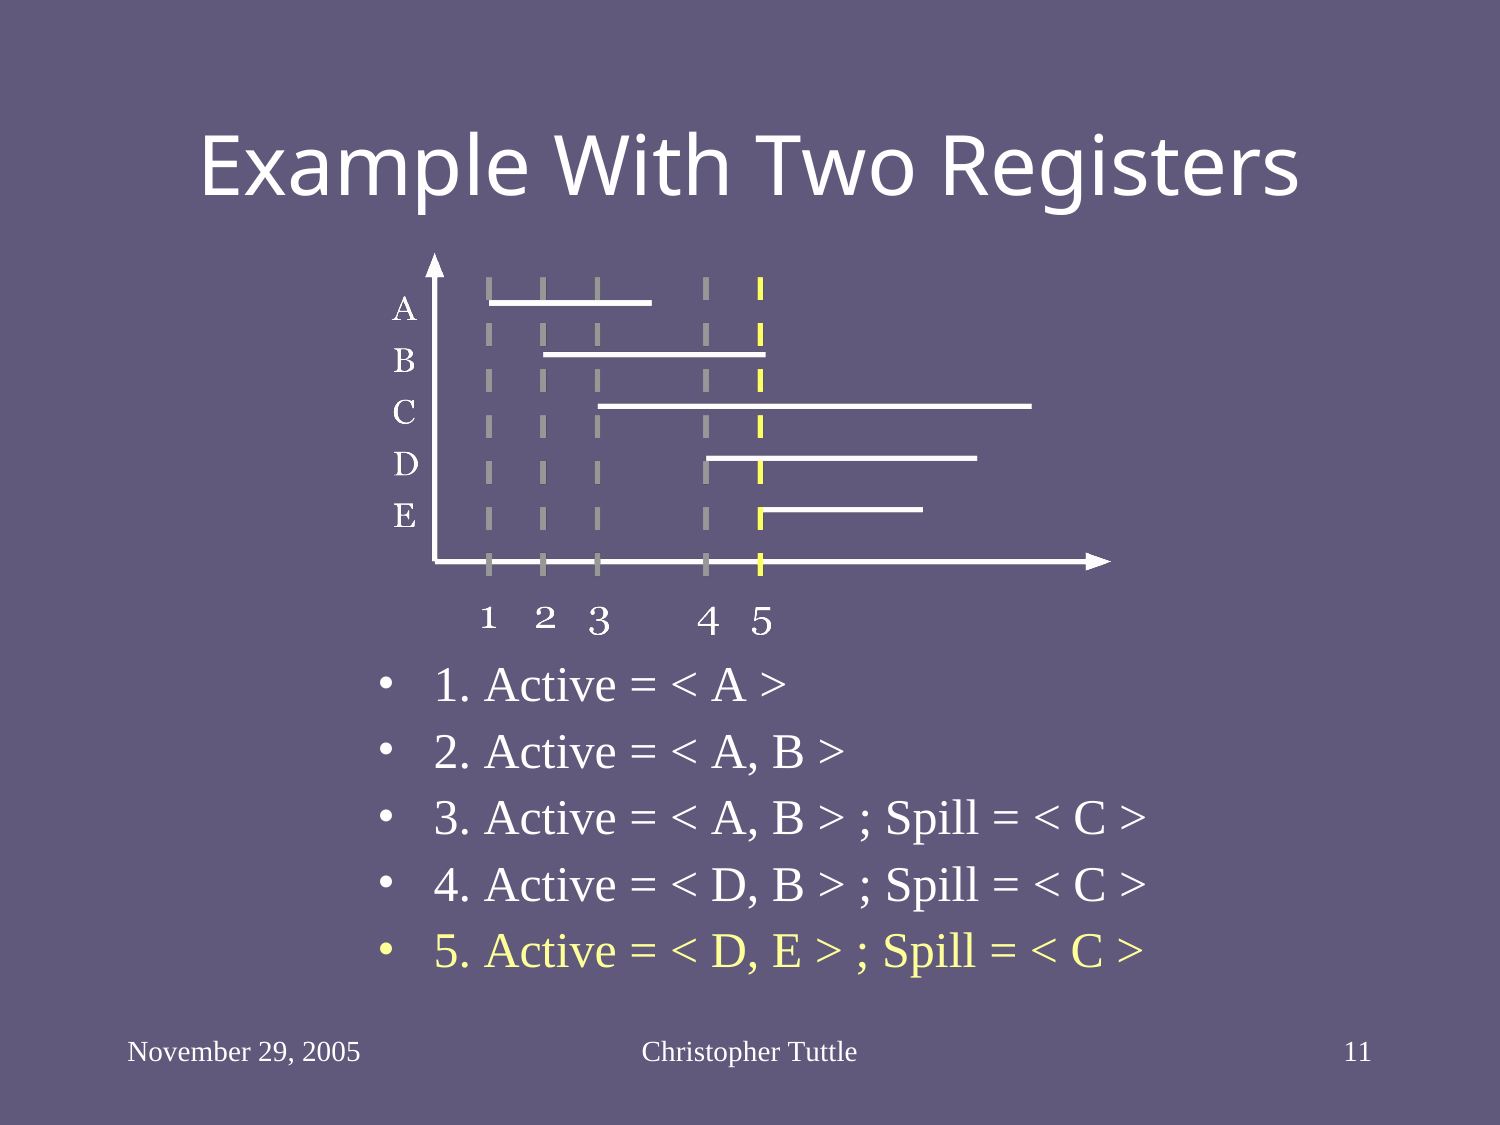

# Example With Two Registers
1. Active = < A >
2. Active = < A, B >
3. Active = < A, B > ; Spill = < C >
4. Active = < D, B > ; Spill = < C >
5. Active = < D, E > ; Spill = < C >
November 29, 2005
Christopher Tuttle
11